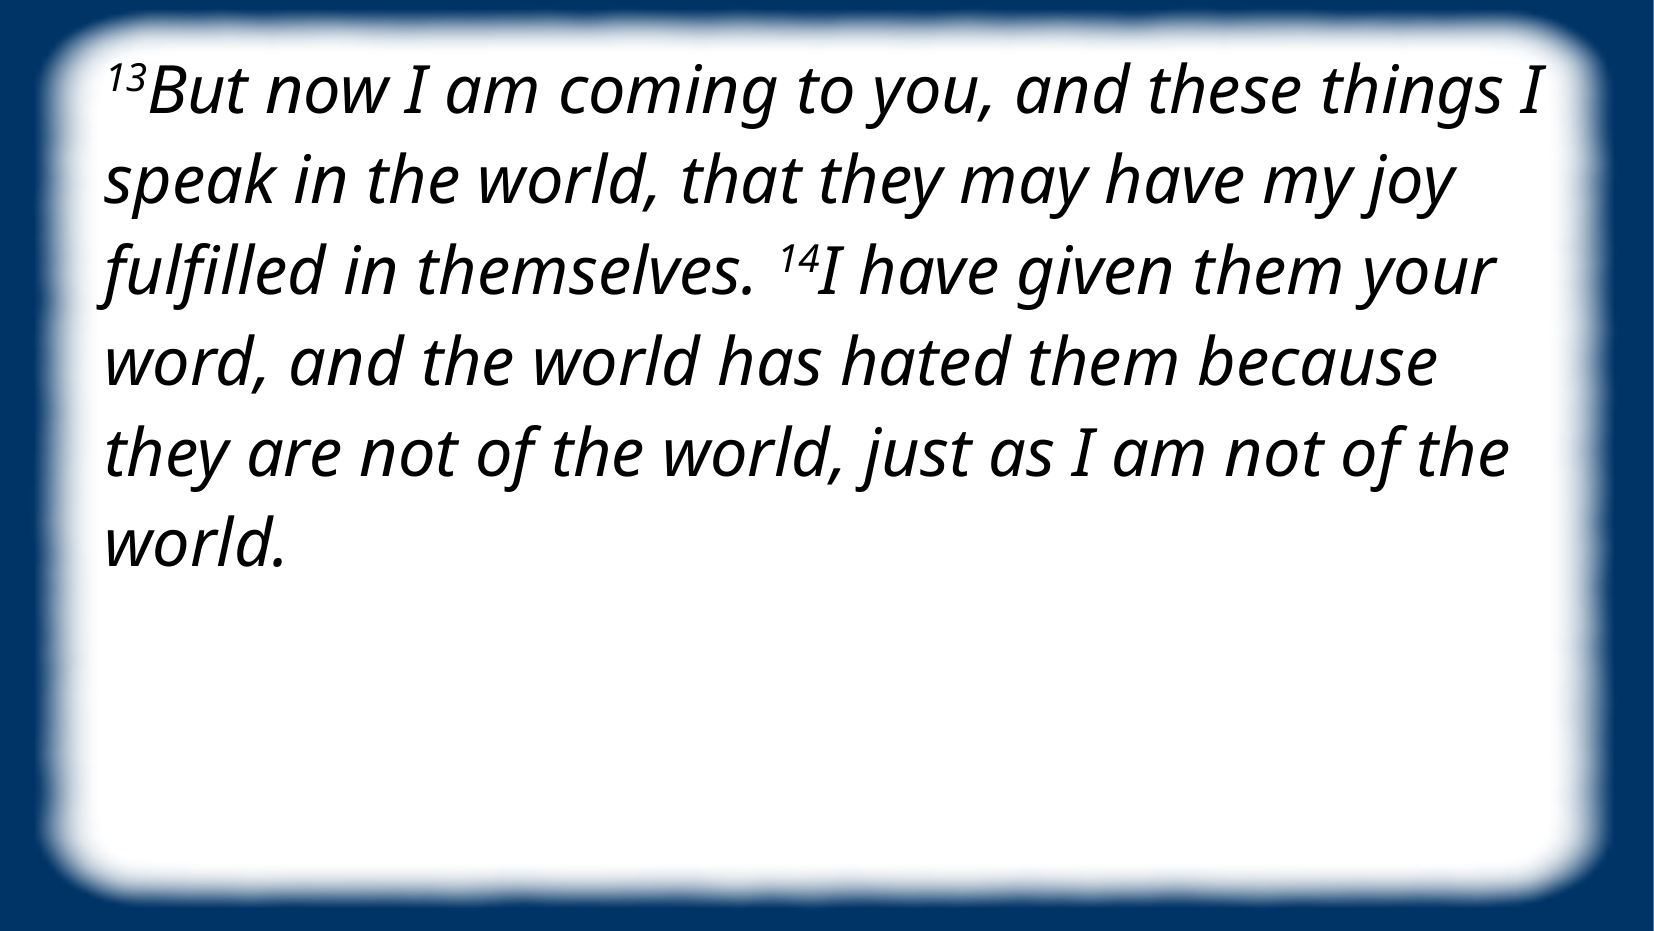

13But now I am coming to you, and these things I speak in the world, that they may have my joy fulfilled in themselves. 14I have given them your word, and the world has hated them because they are not of the world, just as I am not of the world.